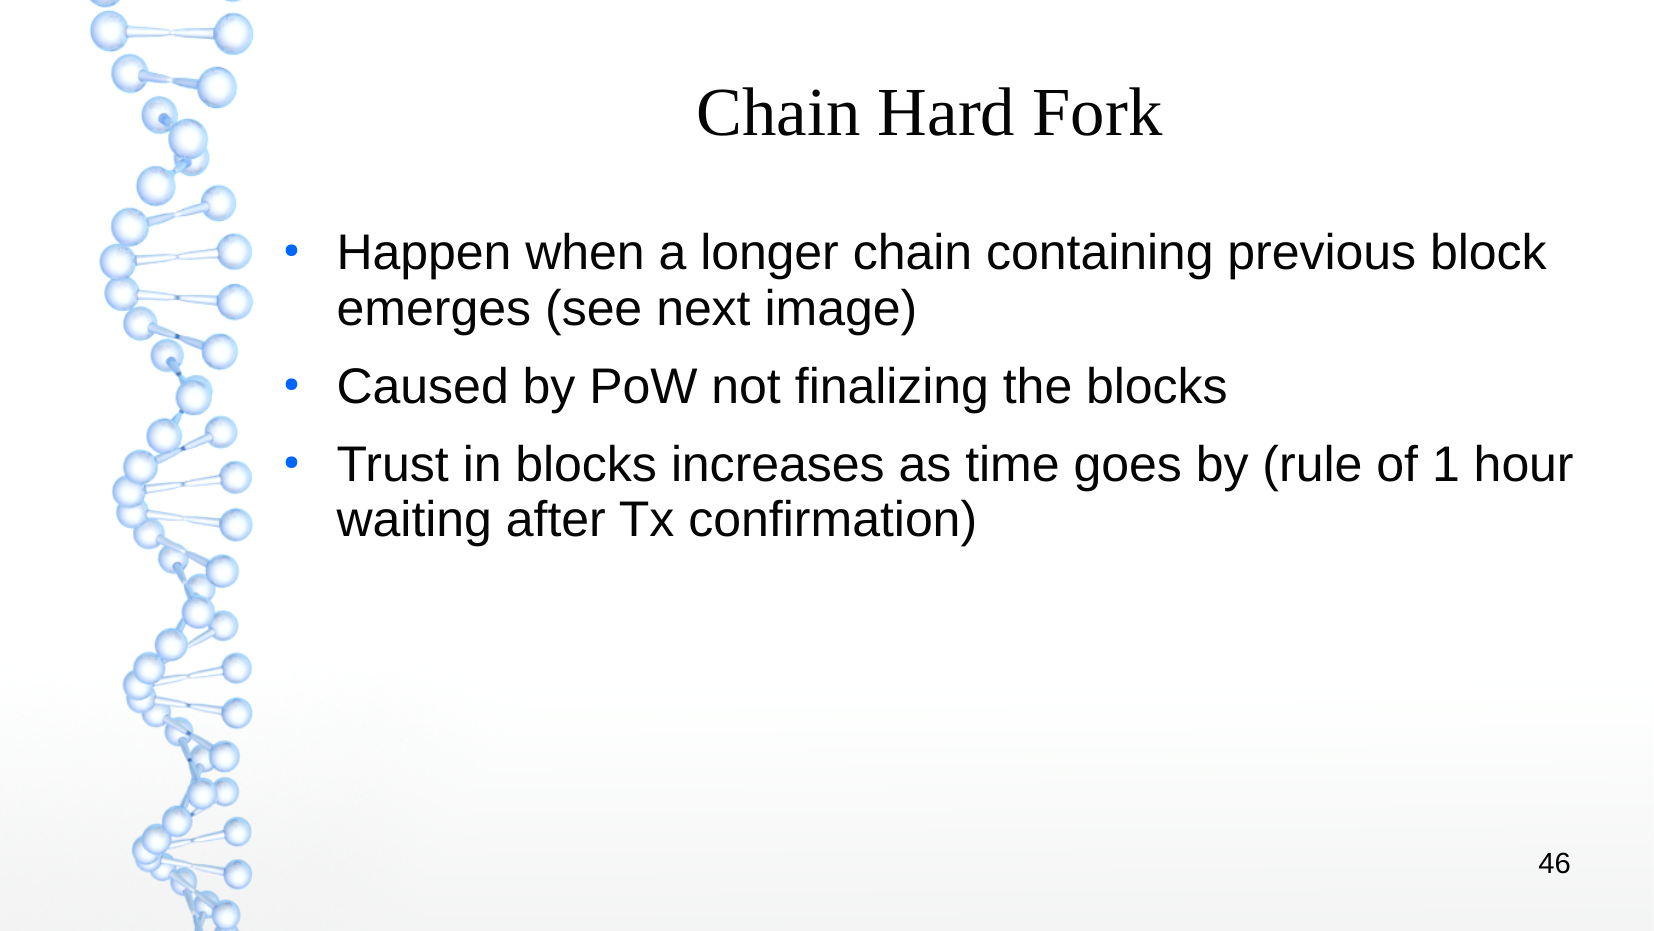

# Chain Hard Fork
Happen when a longer chain containing previous block emerges (see next image)
Caused by PoW not finalizing the blocks
Trust in blocks increases as time goes by (rule of 1 hour waiting after Tx confirmation)
46